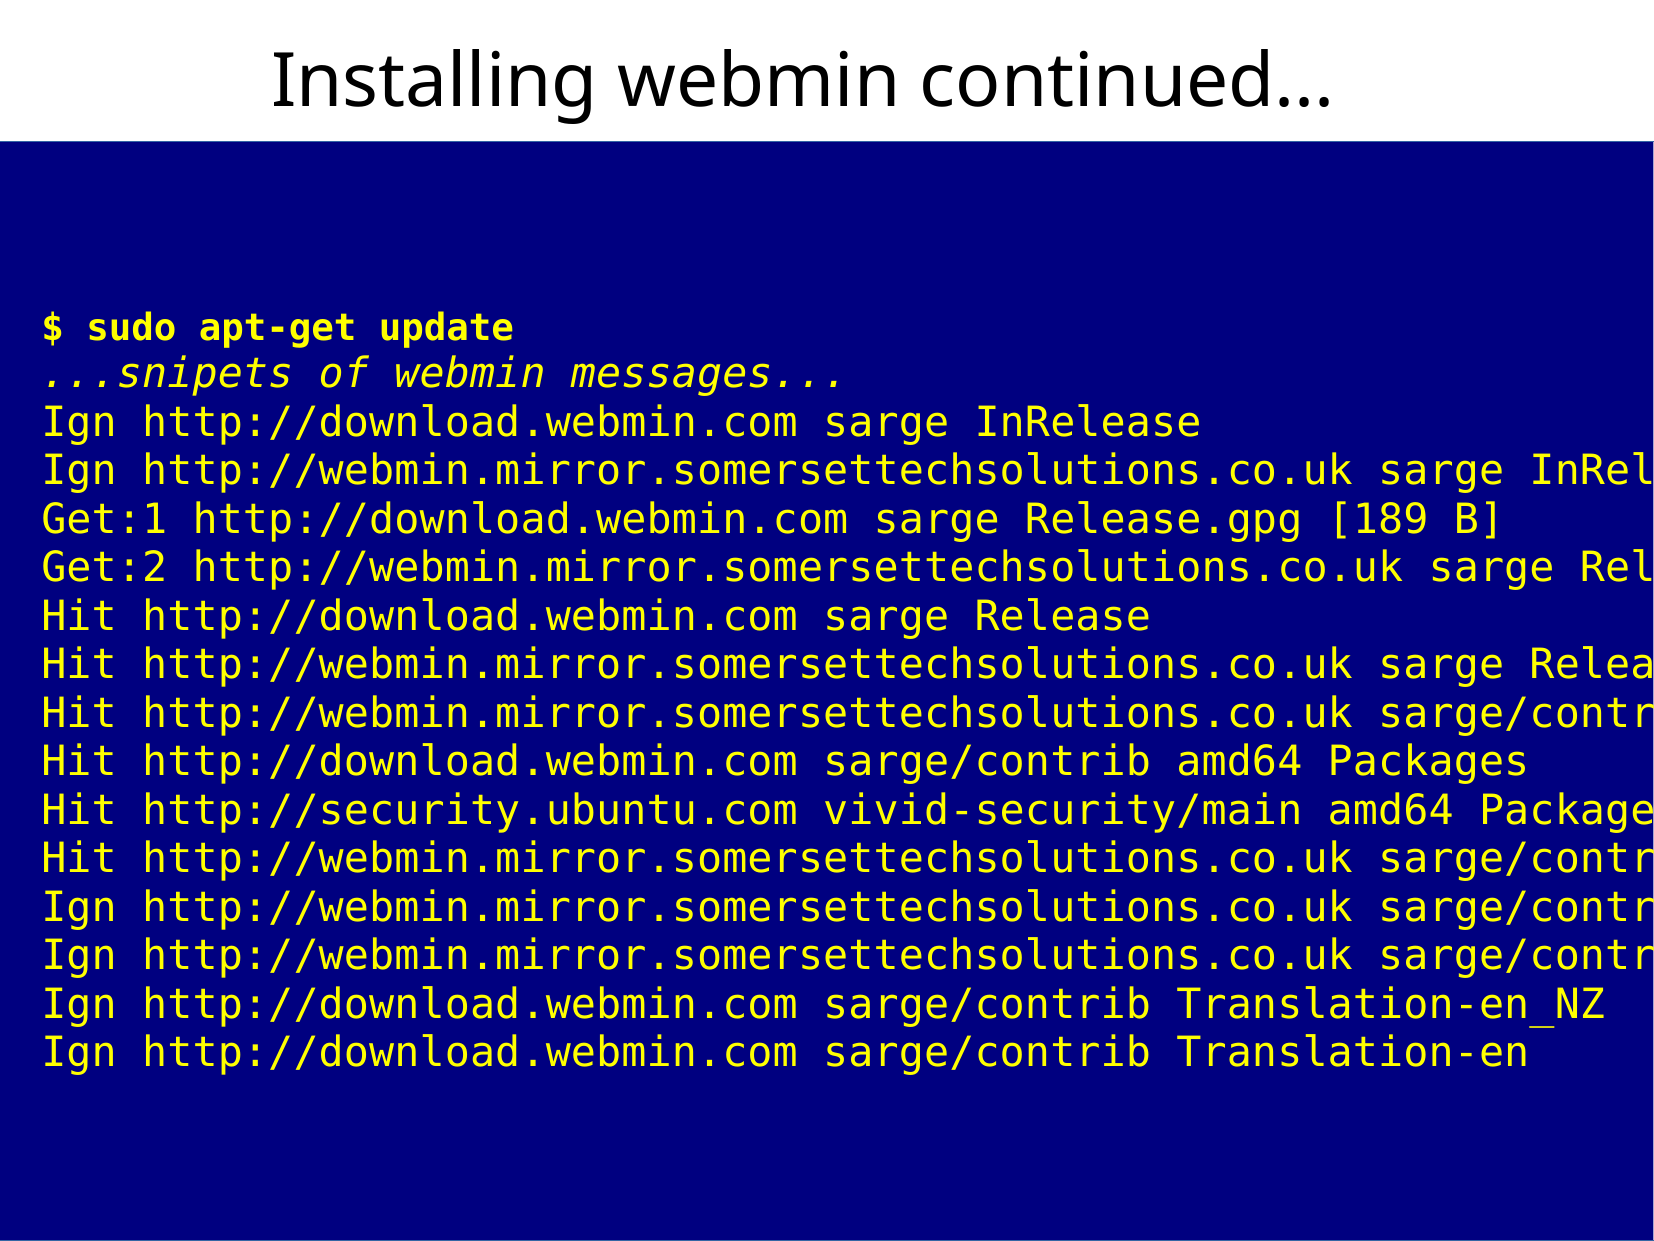

Installing webmin continued...
$ sudo apt-get update
...snipets of webmin messages...
Ign http://download.webmin.com sarge InRelease
Ign http://webmin.mirror.somersettechsolutions.co.uk sarge InRelease
Get:1 http://download.webmin.com sarge Release.gpg [189 B]
Get:2 http://webmin.mirror.somersettechsolutions.co.uk sarge Release.gpg [189 B]
Hit http://download.webmin.com sarge Release
Hit http://webmin.mirror.somersettechsolutions.co.uk sarge Release
Hit http://webmin.mirror.somersettechsolutions.co.uk sarge/contrib amd64 Packages
Hit http://download.webmin.com sarge/contrib amd64 Packages
Hit http://security.ubuntu.com vivid-security/main amd64 Packages
Hit http://webmin.mirror.somersettechsolutions.co.uk sarge/contrib i386 Packages
Ign http://webmin.mirror.somersettechsolutions.co.uk sarge/contrib Translation-en_NZ
Ign http://webmin.mirror.somersettechsolutions.co.uk sarge/contrib Translation-en
Ign http://download.webmin.com sarge/contrib Translation-en_NZ
Ign http://download.webmin.com sarge/contrib Translation-en
# lsusb